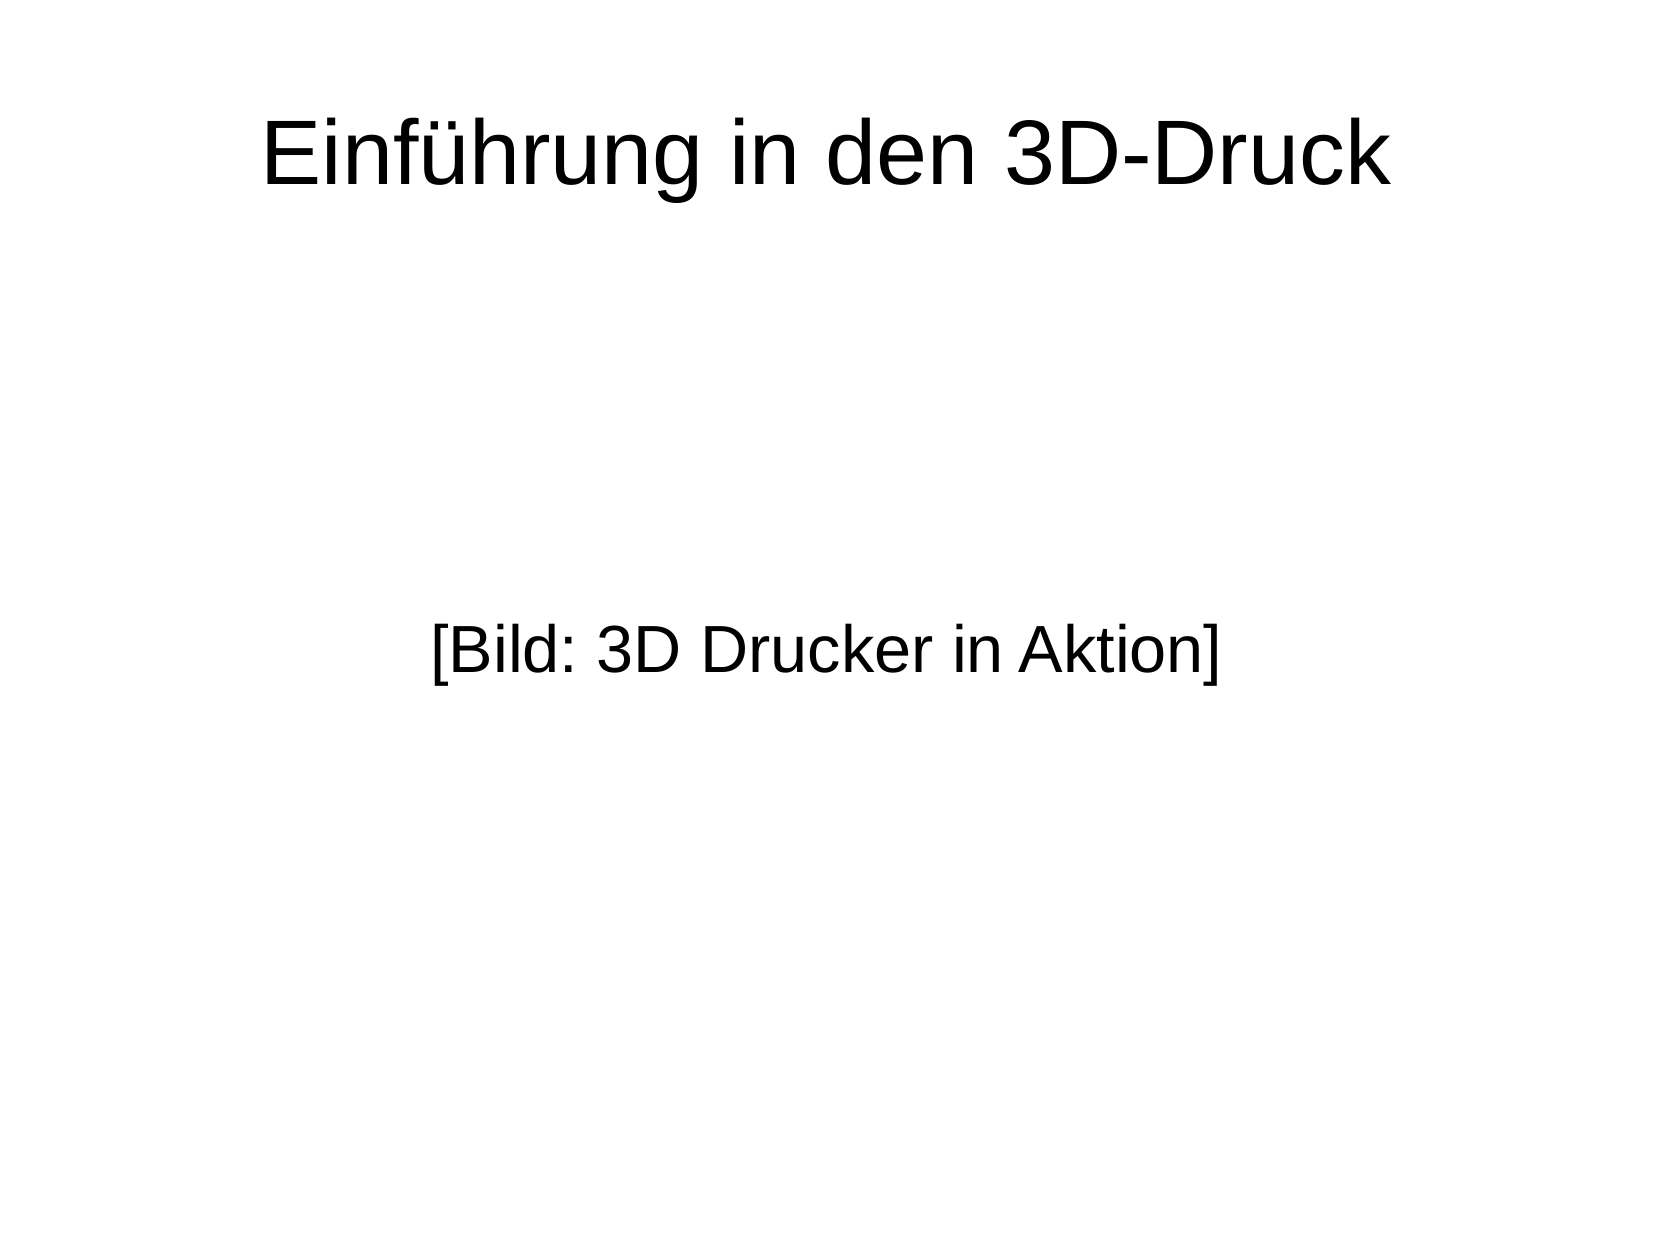

# Einführung in den 3D-Druck
[Bild: 3D Drucker in Aktion]